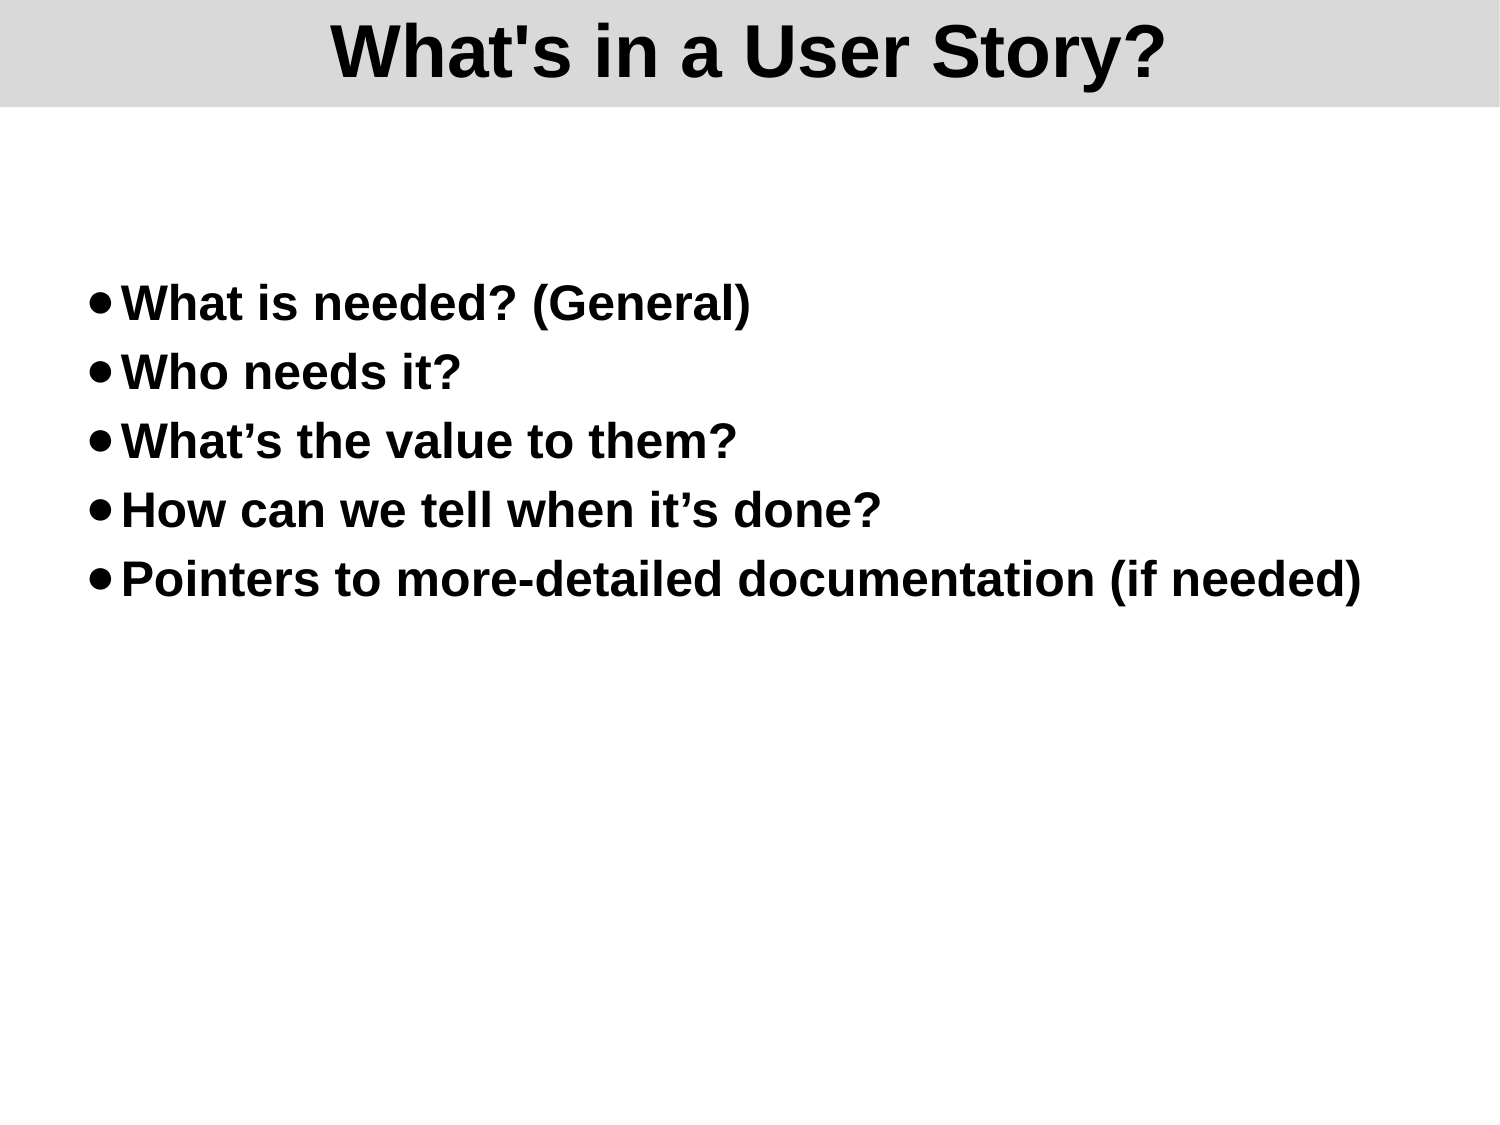

What's in a User Story?
What is needed? (General)
Who needs it?
What’s the value to them?
How can we tell when it’s done?
Pointers to more-detailed documentation (if needed)